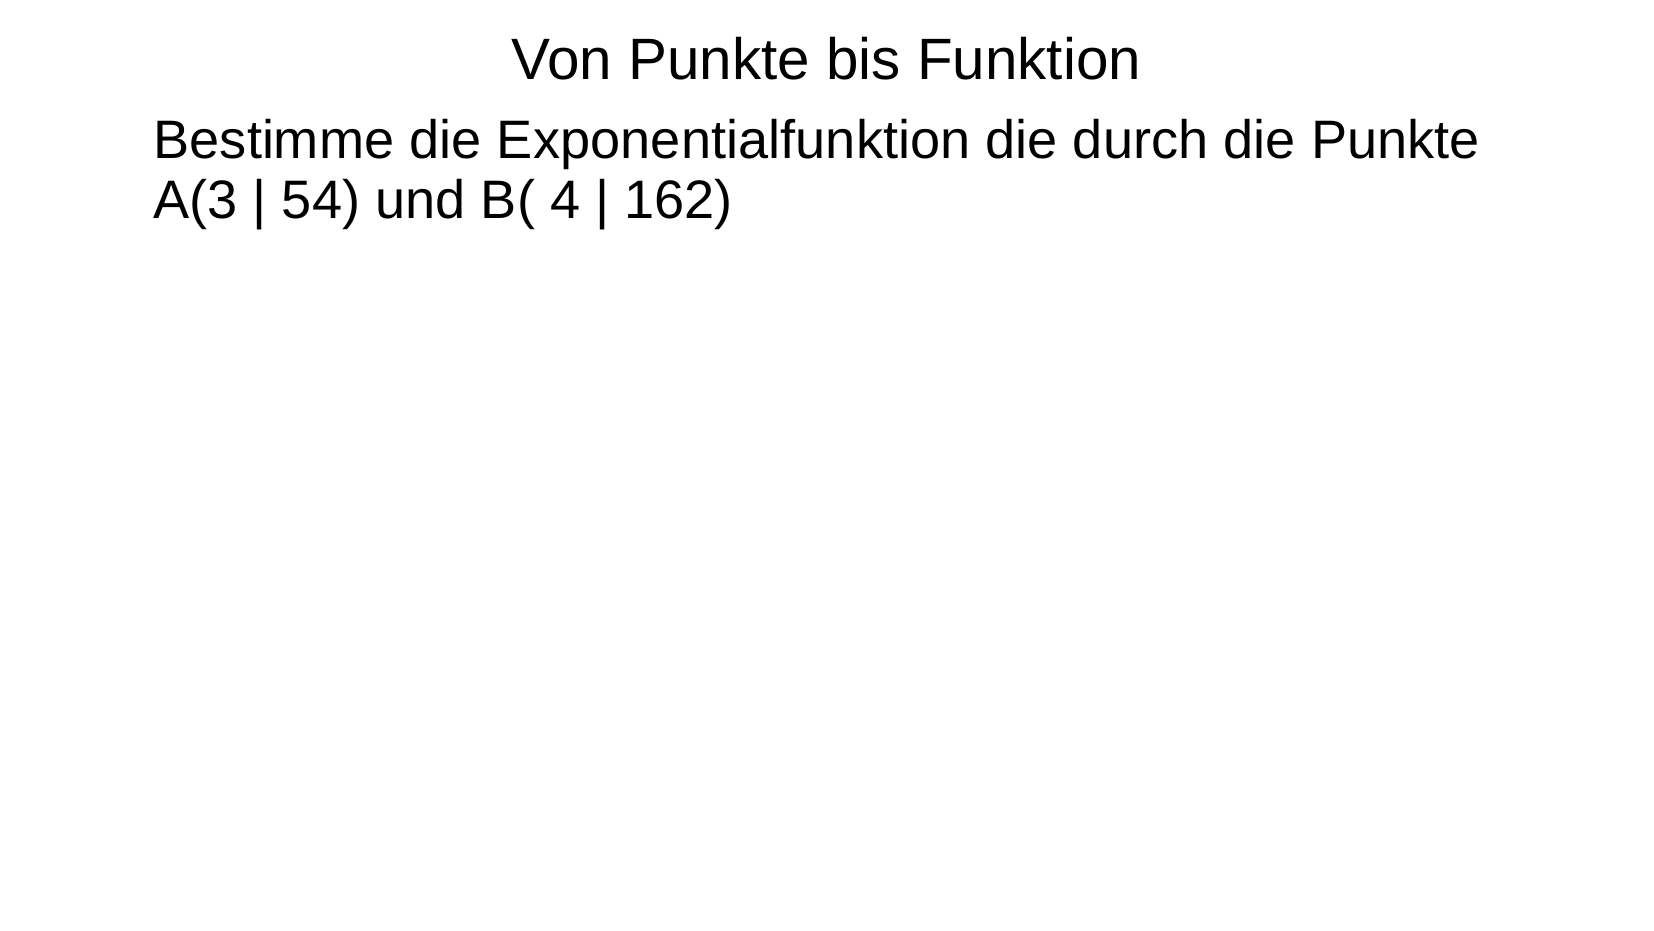

# Von Punkte bis Funktion
Bestimme die Exponentialfunktion die durch die Punkte A(3 | 54) und B( 4 | 162)